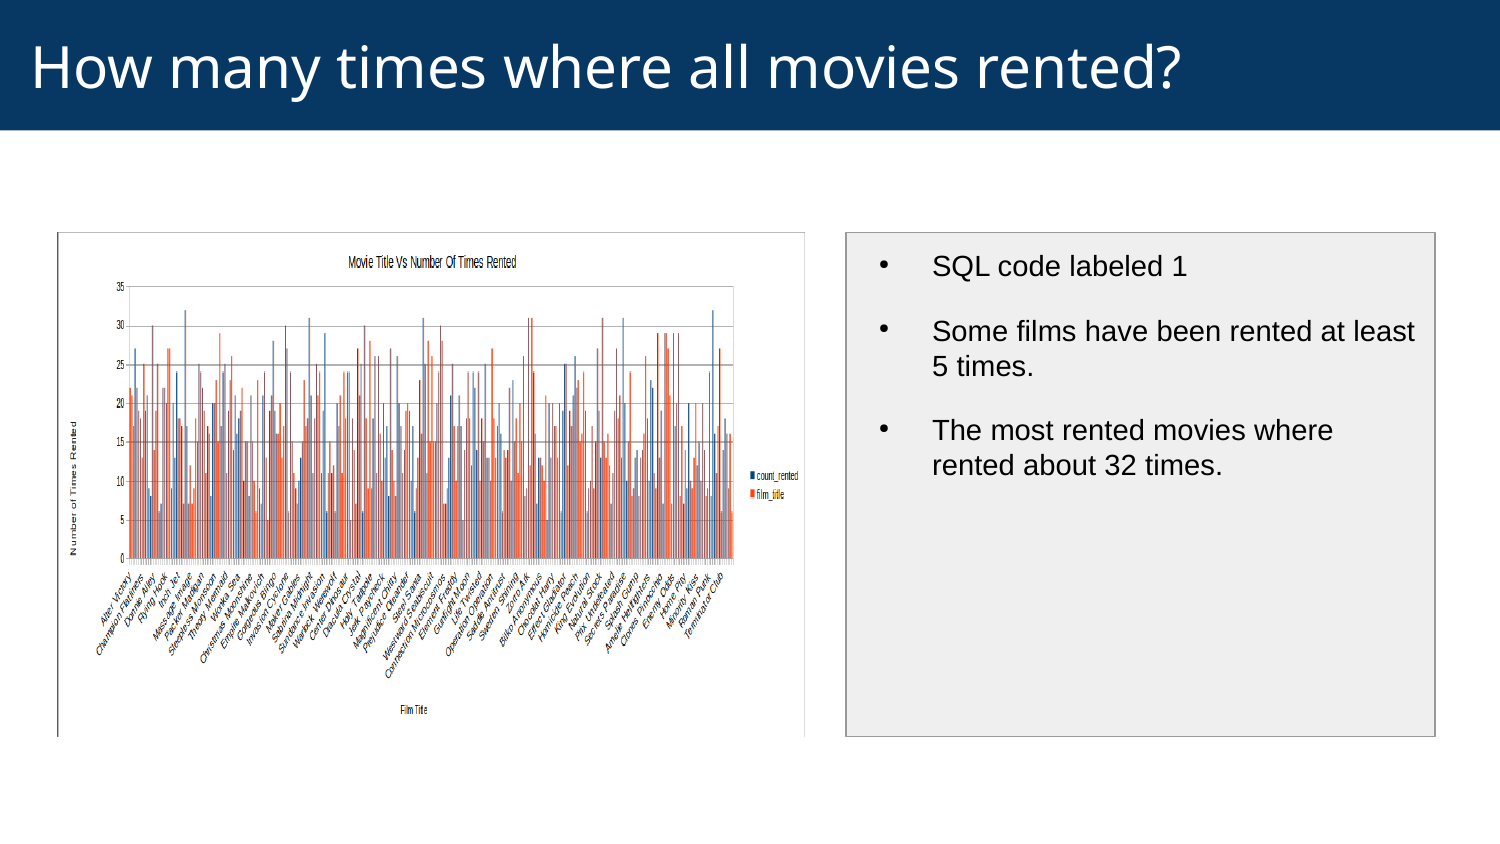

How many times where all movies rented?
# SQL code labeled 1
Some films have been rented at least 5 times.
The most rented movies where rented about 32 times.